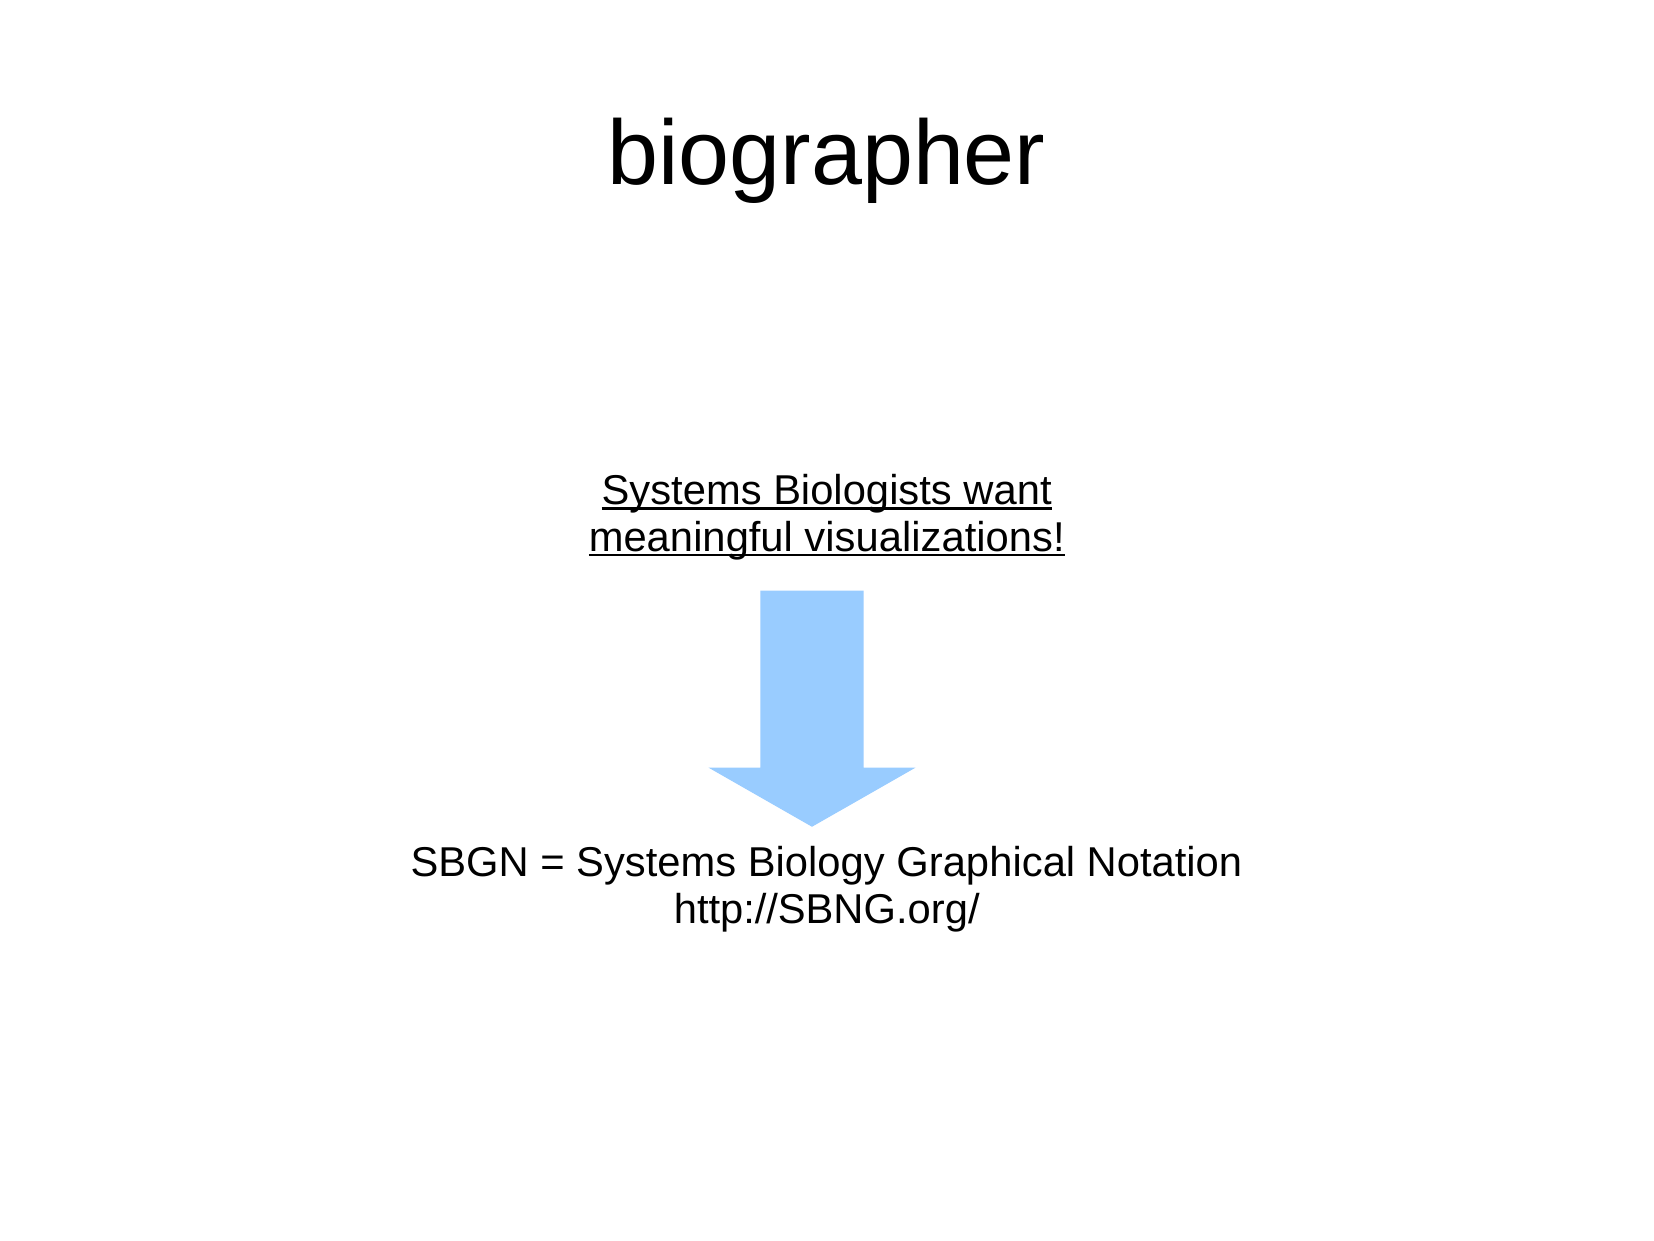

# biographer
Systems Biologists want
meaningful visualizations!
SBGN = Systems Biology Graphical Notation
http://SBNG.org/